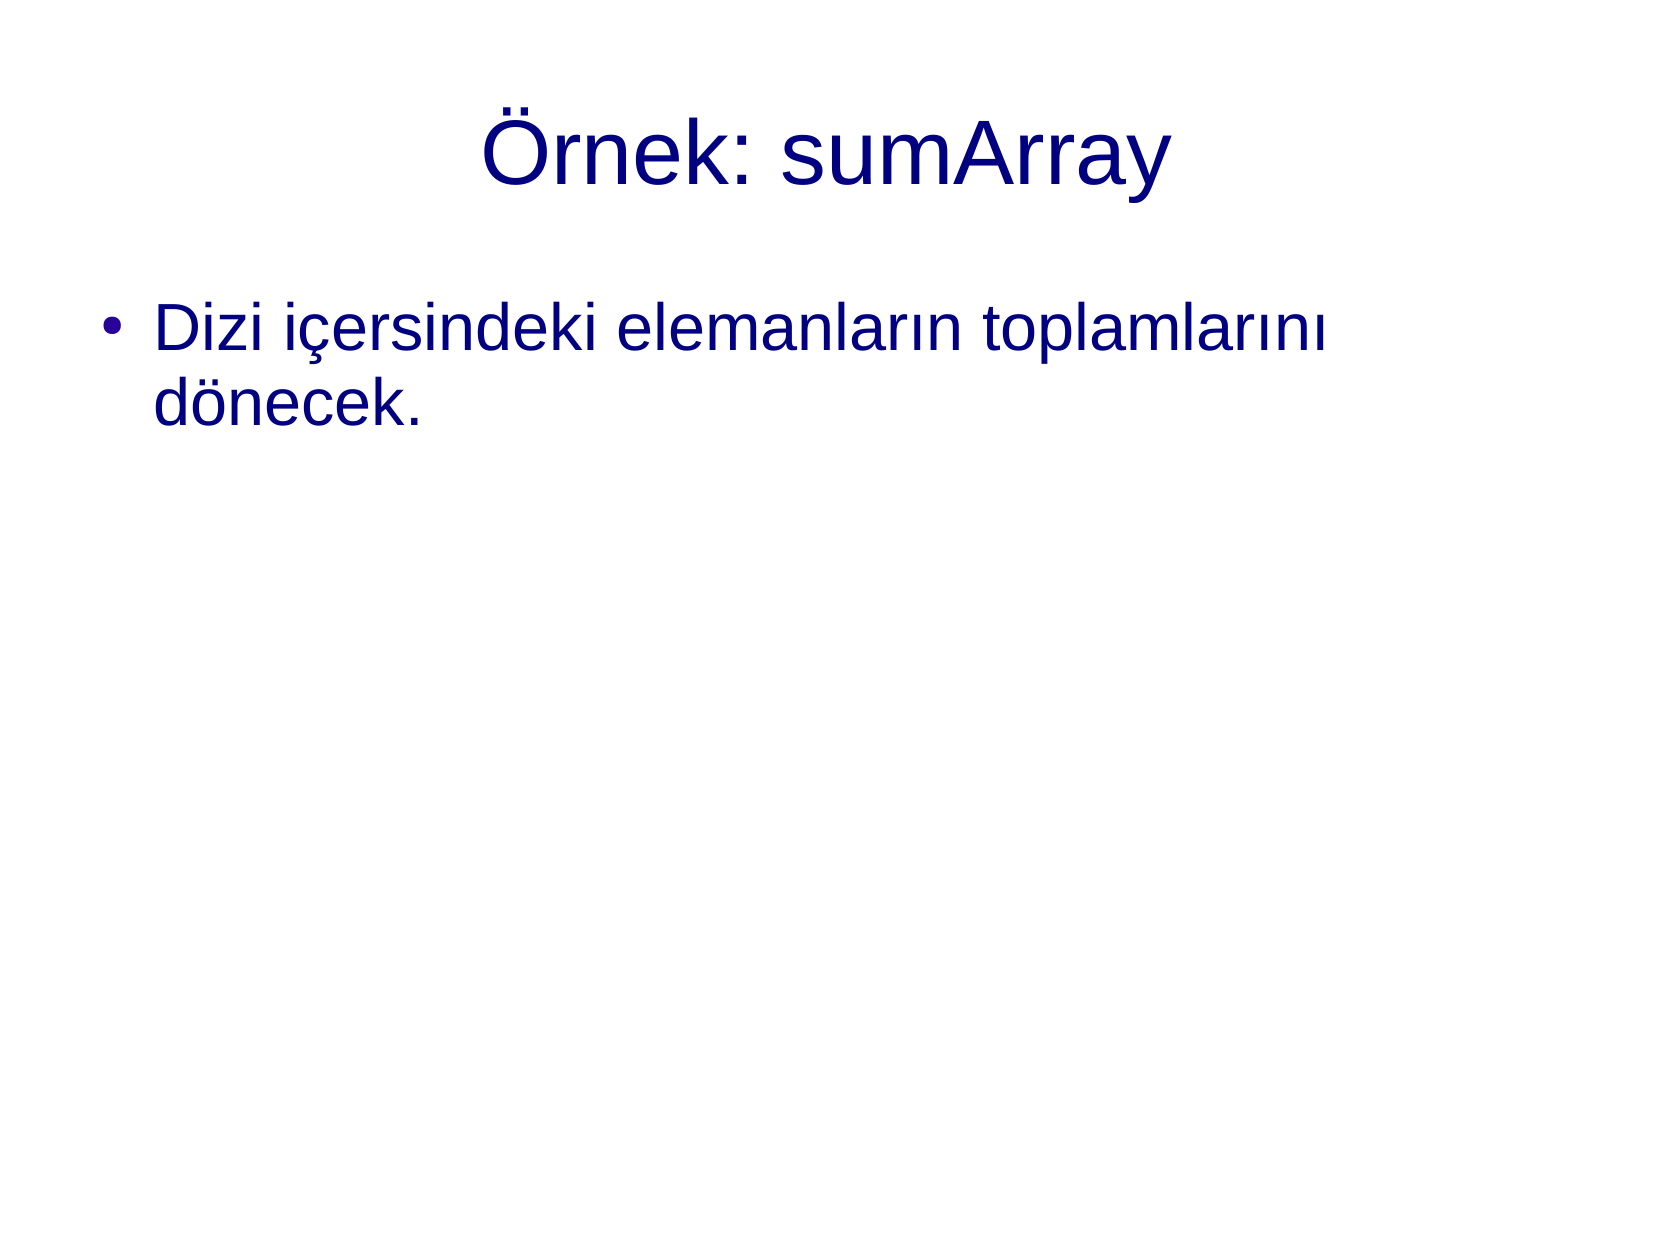

# Örnek: sumArray
Dizi içersindeki elemanların toplamlarını dönecek.